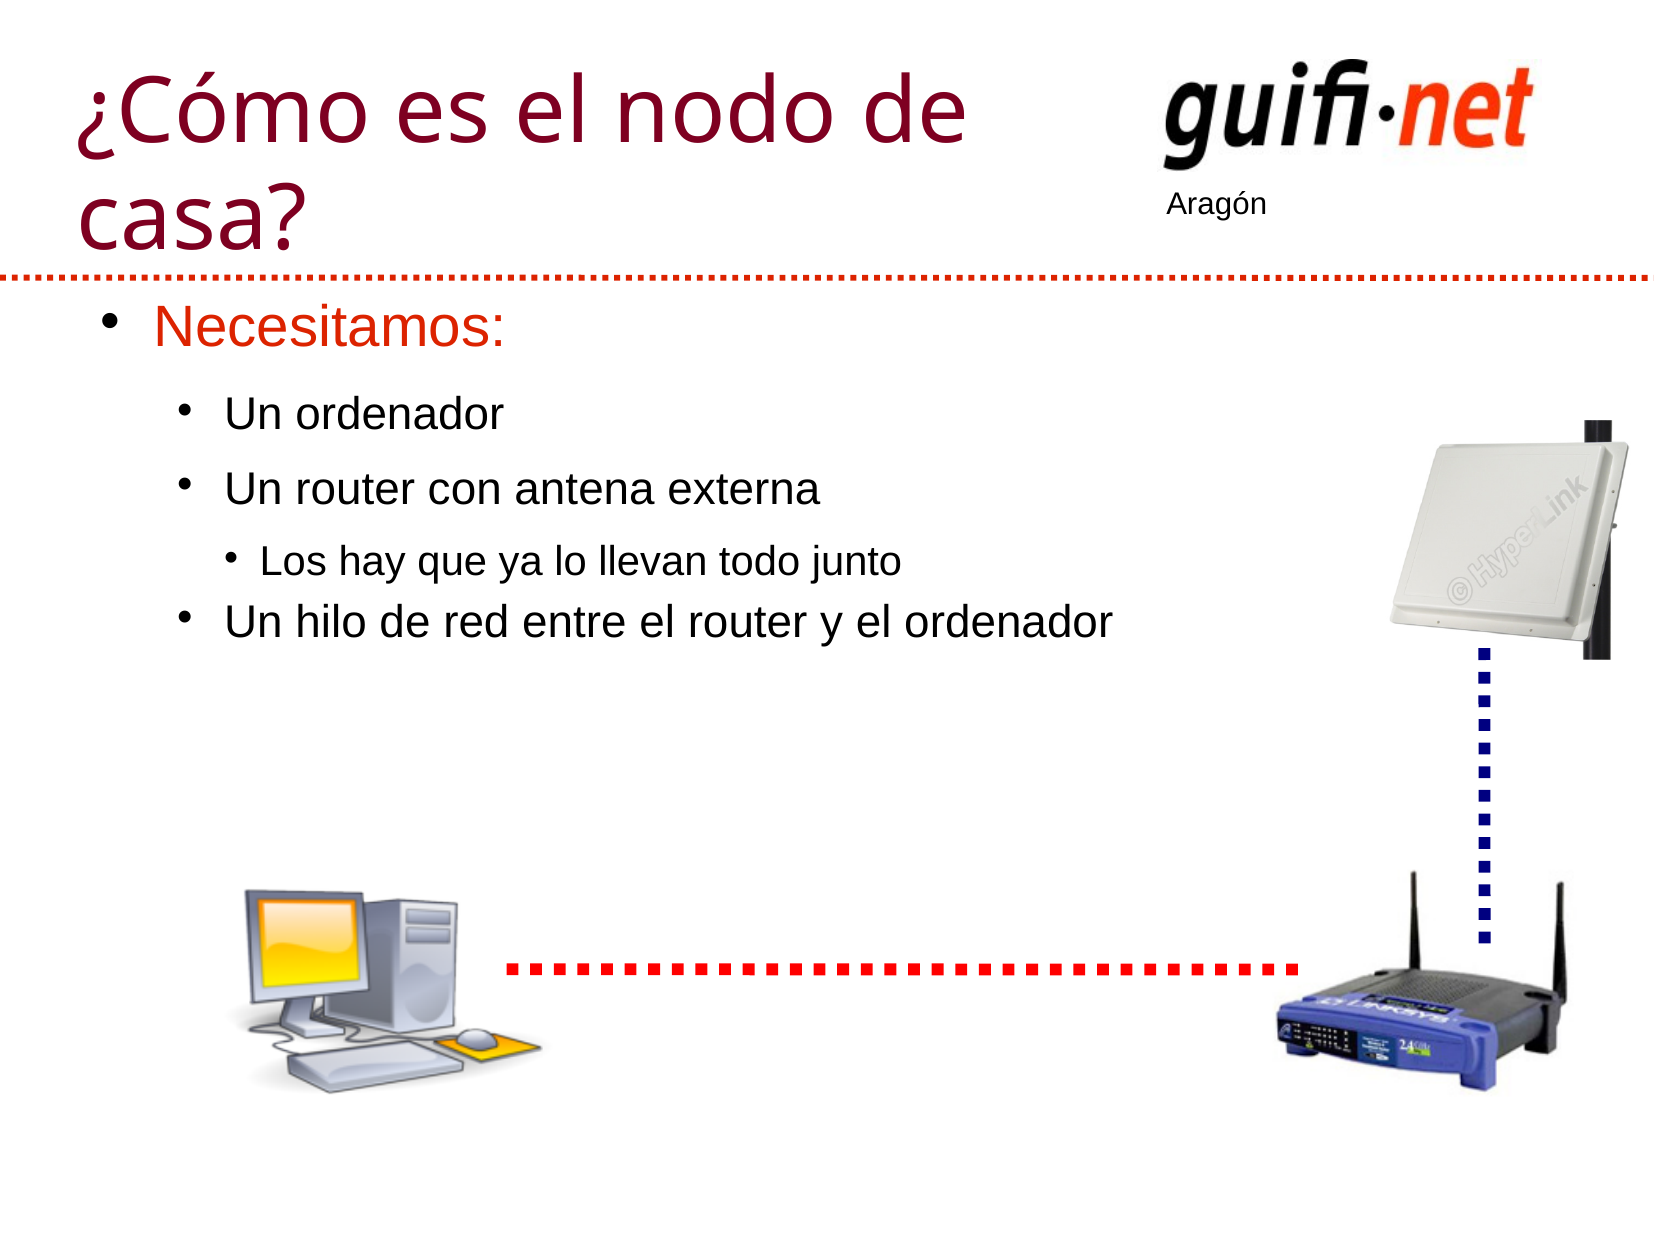

# ¿Cómo es el nodo de casa?
Necesitamos:
Un ordenador
Un router con antena externa
Los hay que ya lo llevan todo junto
Un hilo de red entre el router y el ordenador